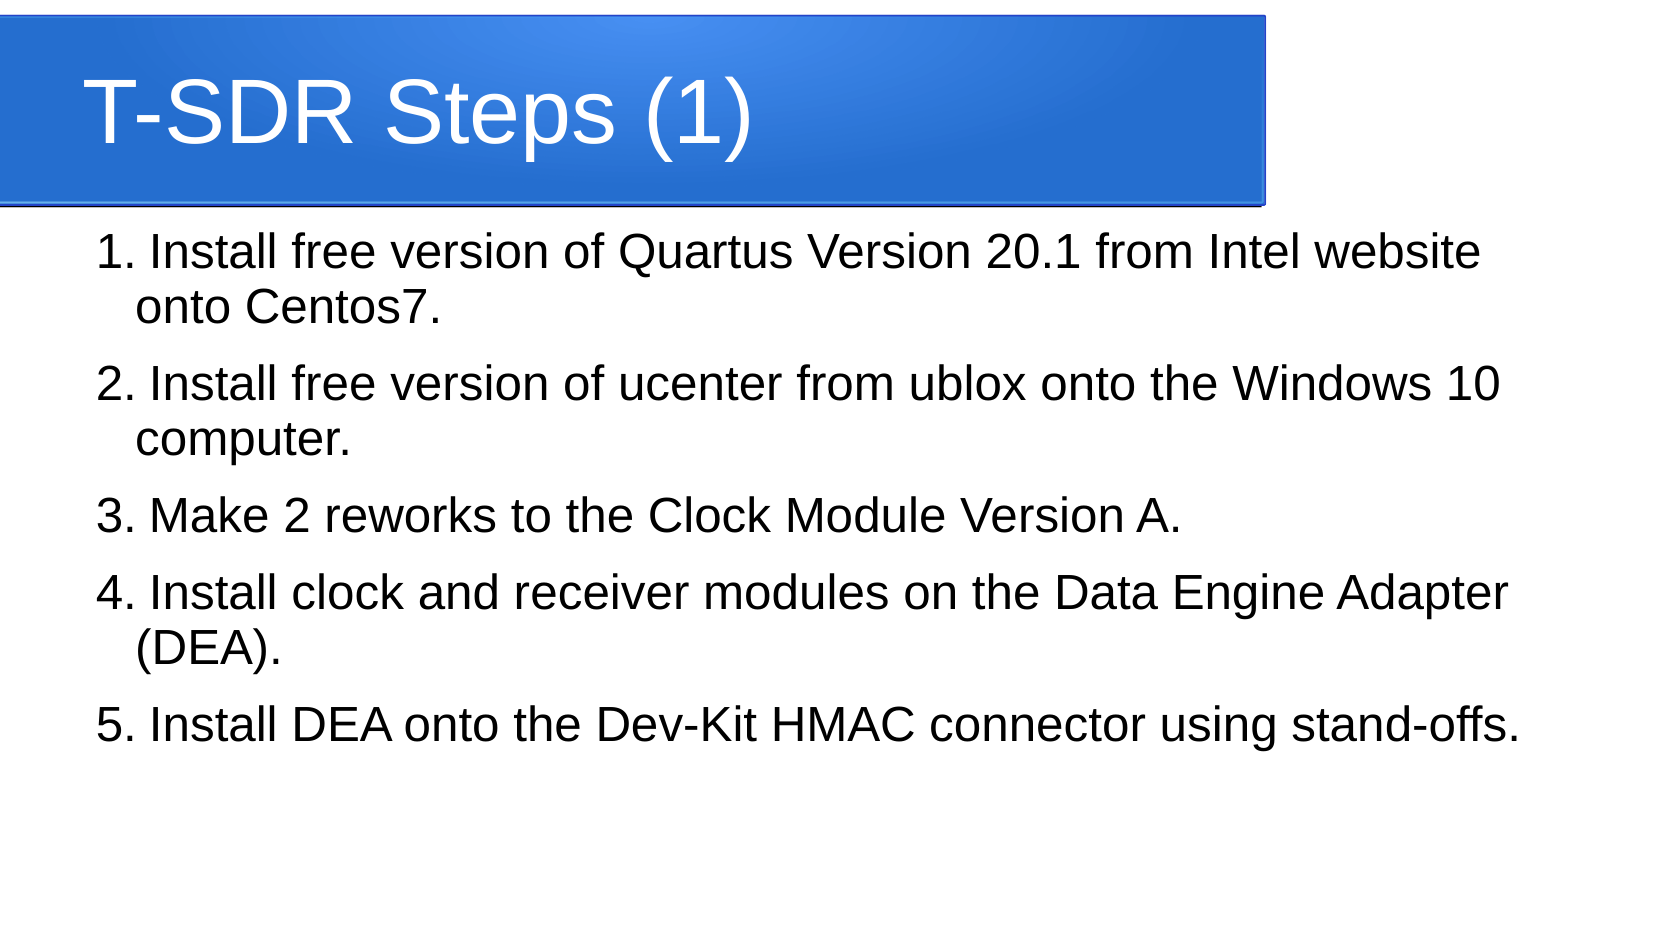

# T-SDR Steps (1)
 Install free version of Quartus Version 20.1 from Intel website onto Centos7.
 Install free version of ucenter from ublox onto the Windows 10 computer.
 Make 2 reworks to the Clock Module Version A.
 Install clock and receiver modules on the Data Engine Adapter (DEA).
 Install DEA onto the Dev-Kit HMAC connector using stand-offs.